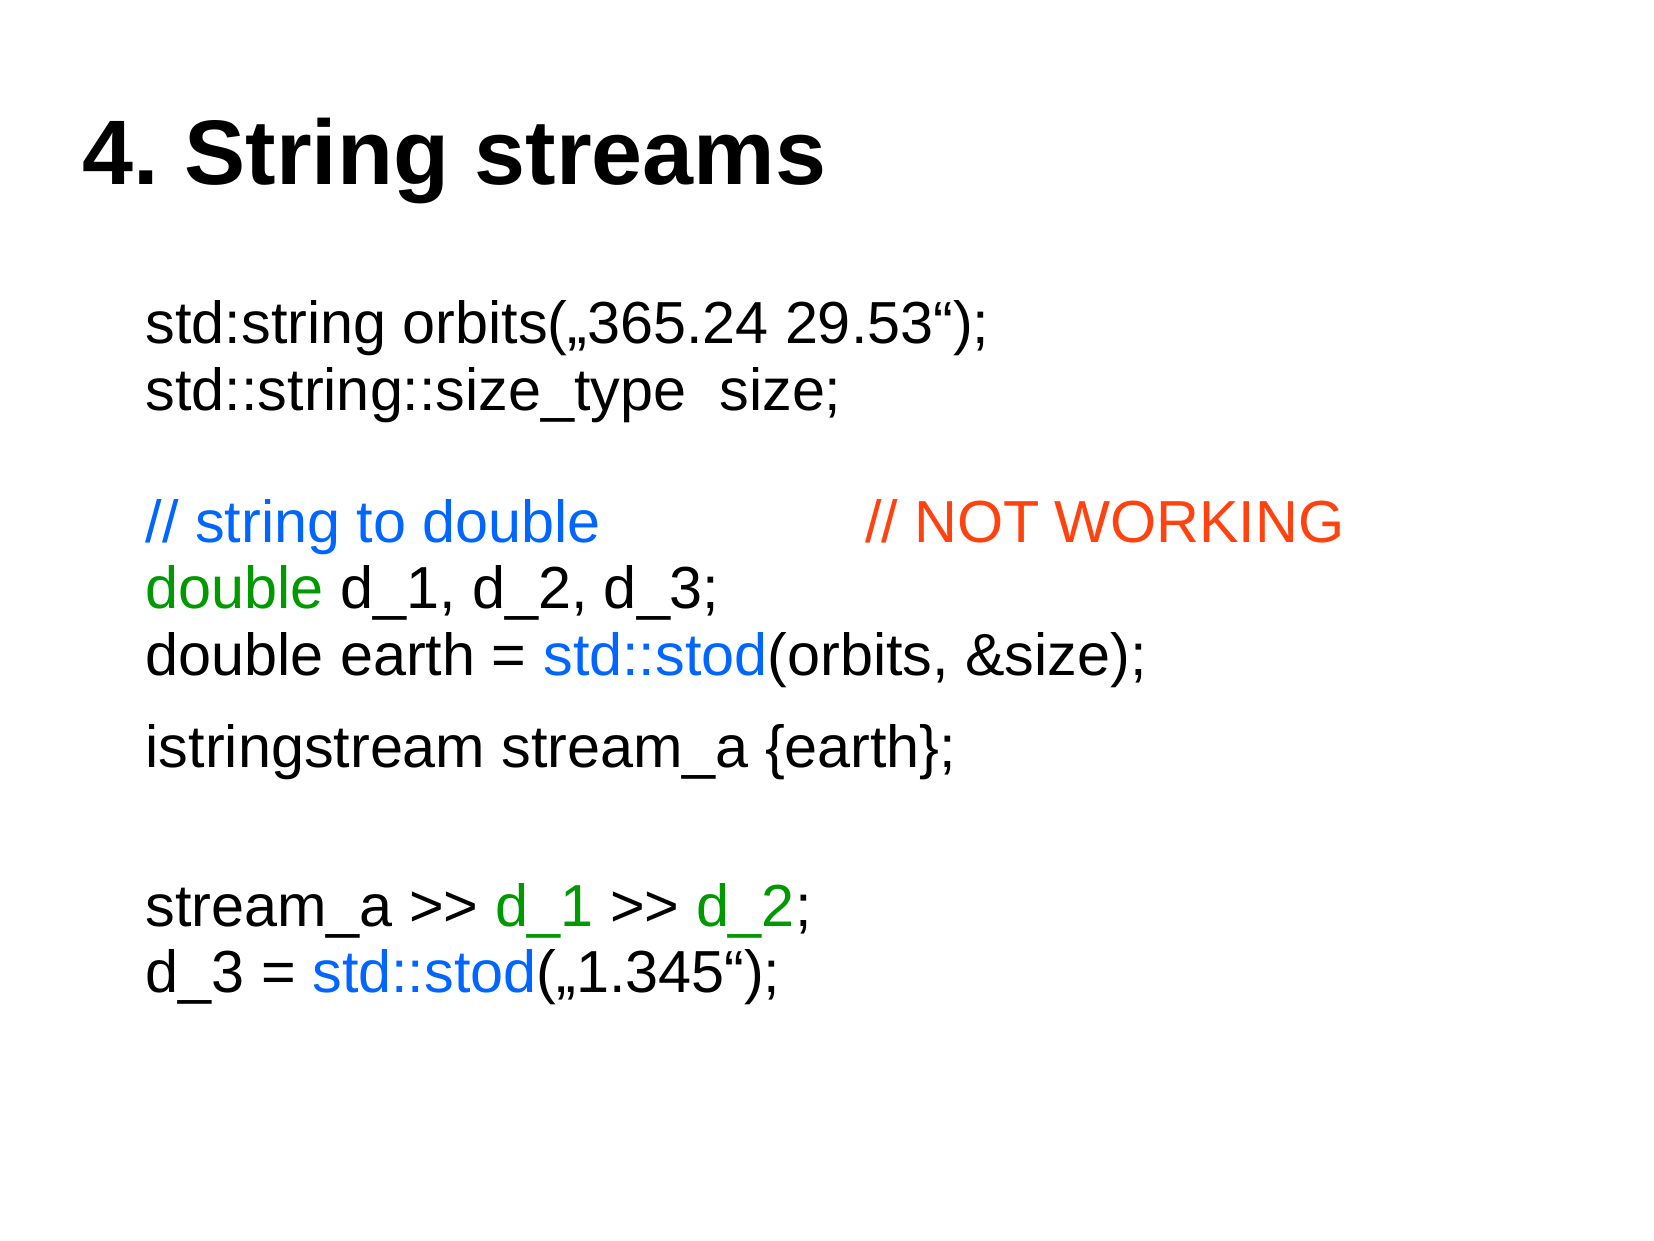

# 4. String streams
std:string orbits(„365.24 29.53“);
std::string::size_type size;
// string to double // NOT WORKING
double d_1, d_2, d_3;
double earth = std::stod(orbits, &size);
istringstream stream_a {earth};
stream_a >> d_1 >> d_2;
d_3 = std::stod(„1.345“);